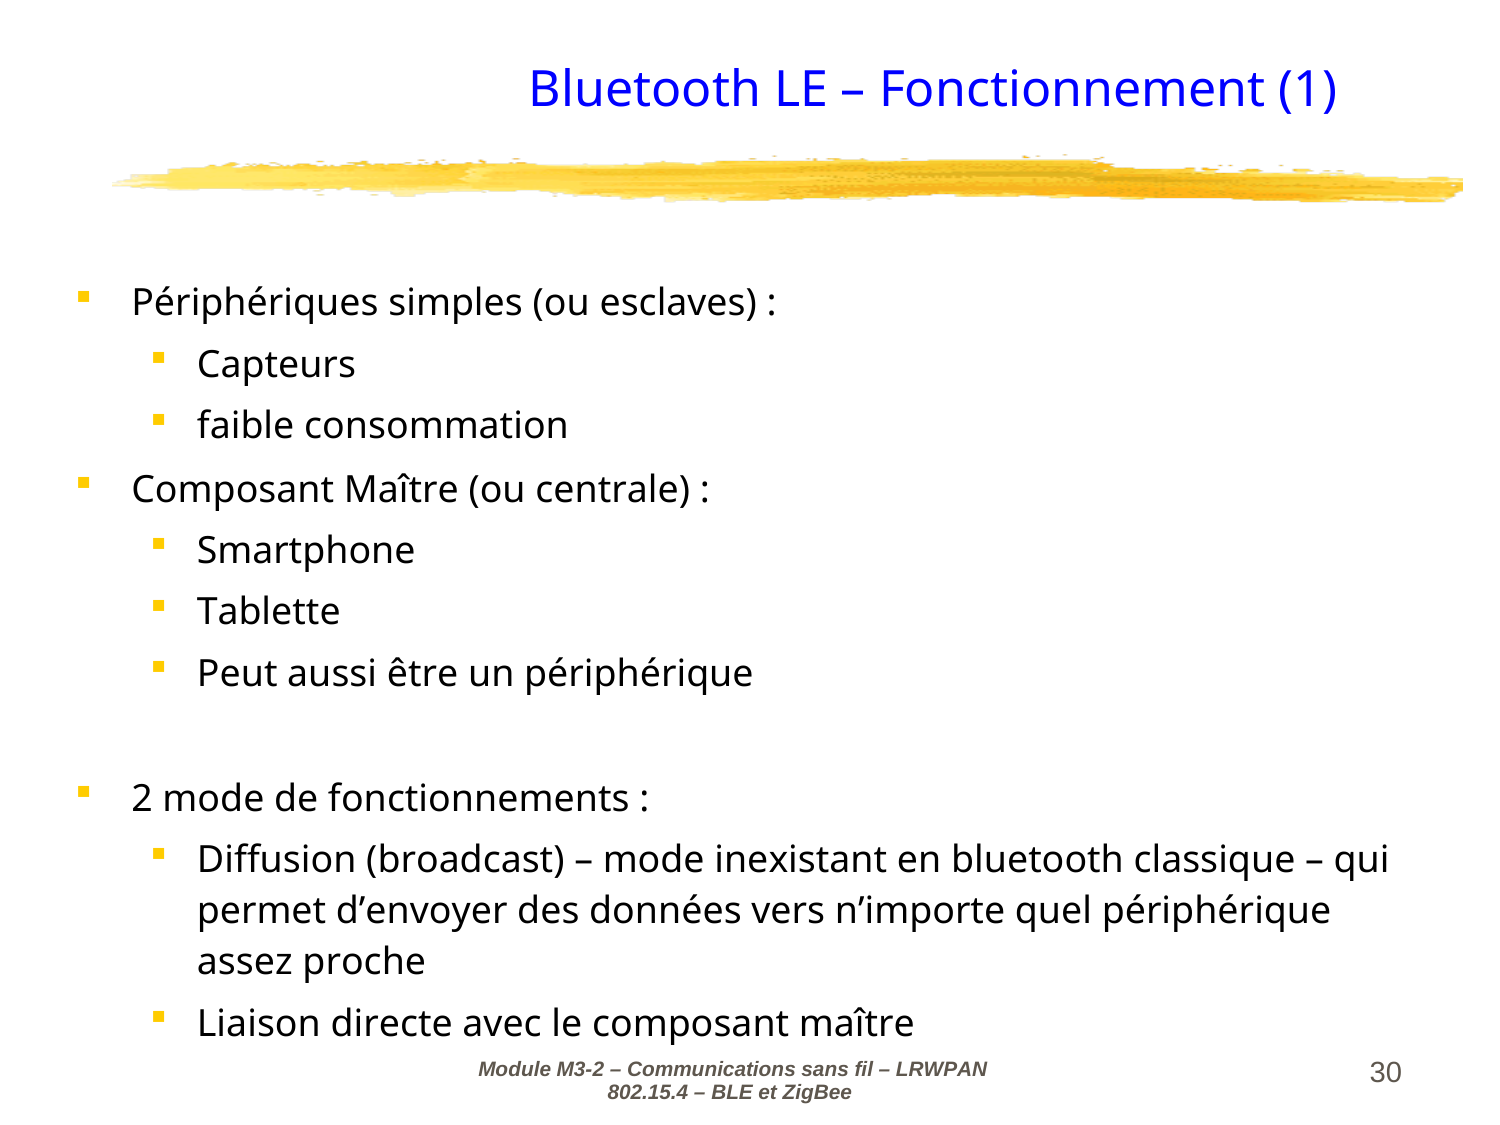

# Bluetooth LE – Fonctionnement (1)
Périphériques simples (ou esclaves) :
Capteurs
faible consommation
Composant Maître (ou centrale) :
Smartphone
Tablette
Peut aussi être un périphérique
2 mode de fonctionnements :
Diffusion (broadcast) – mode inexistant en bluetooth classique – qui permet d’envoyer des données vers n’importe quel périphérique assez proche
Liaison directe avec le composant maître
30